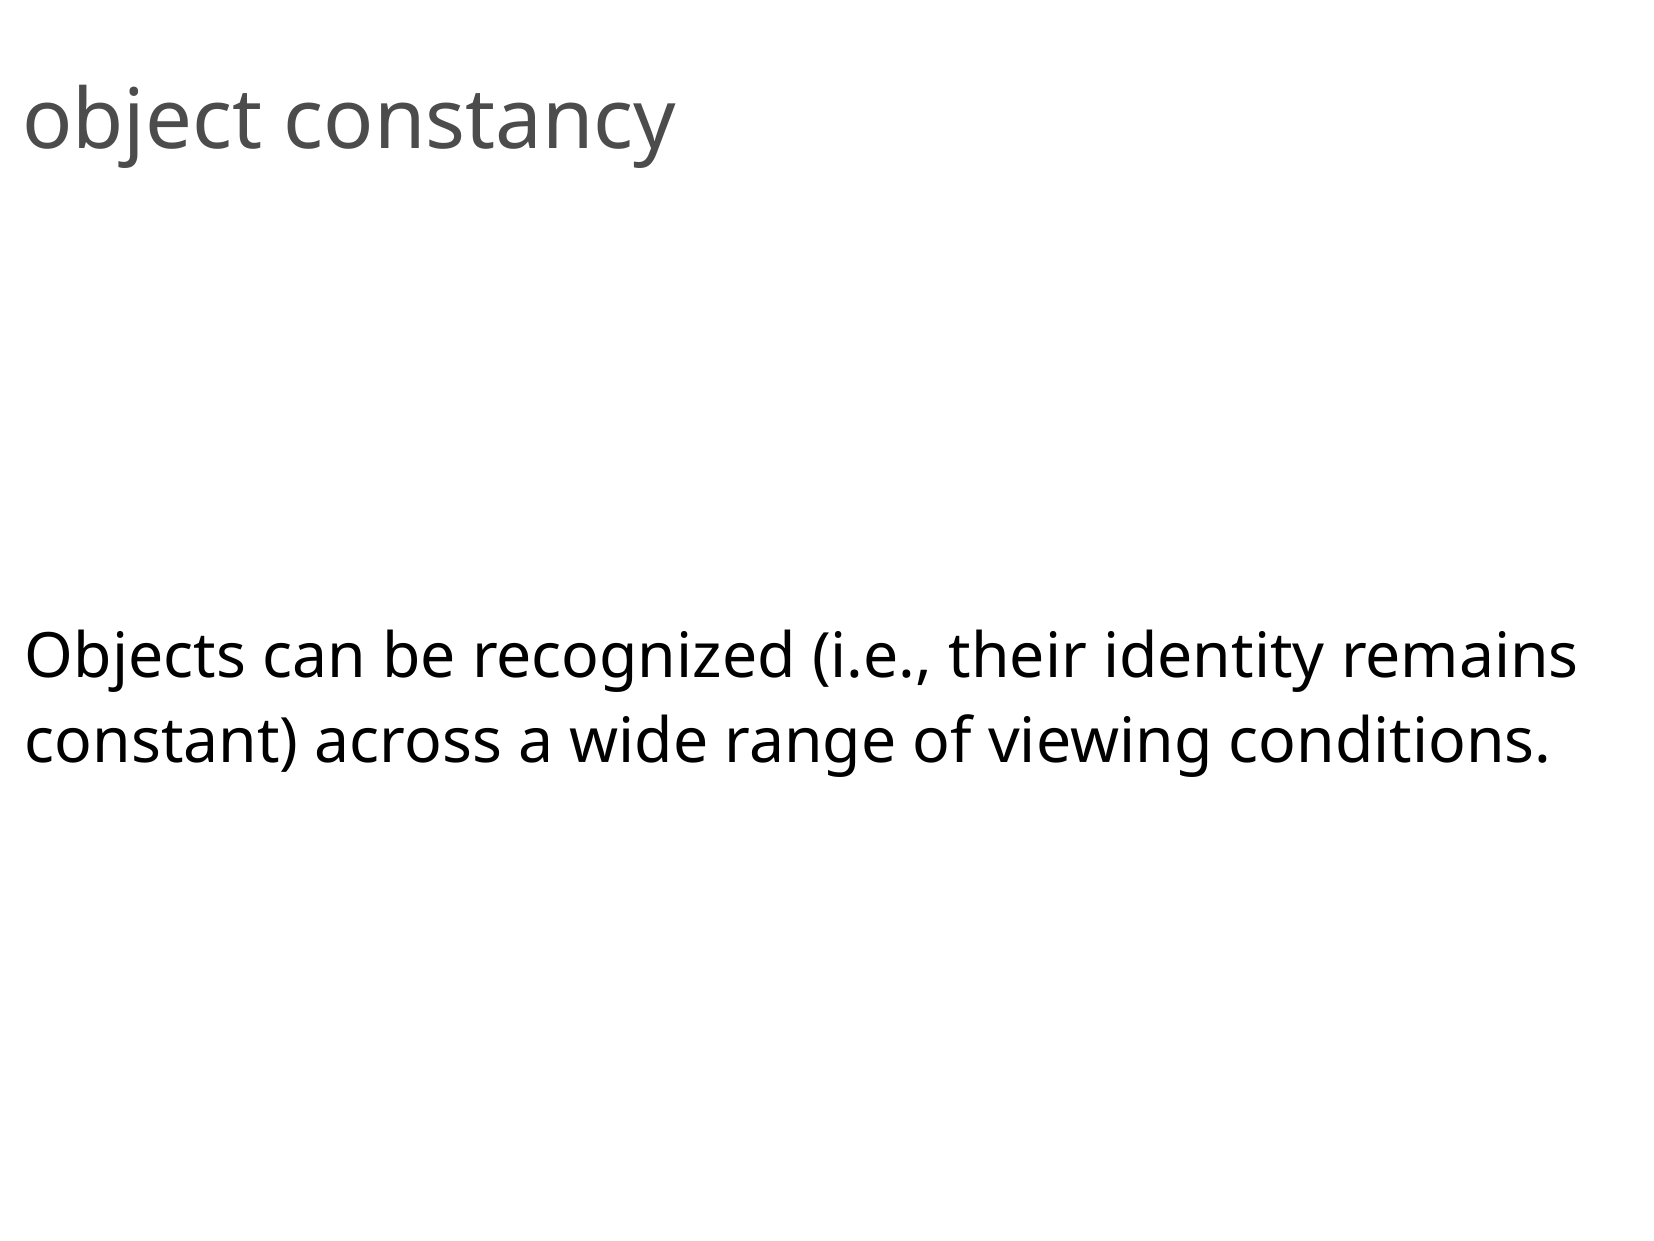

# object constancy
Objects can be recognized (i.e., their identity remains constant) across a wide range of viewing conditions.